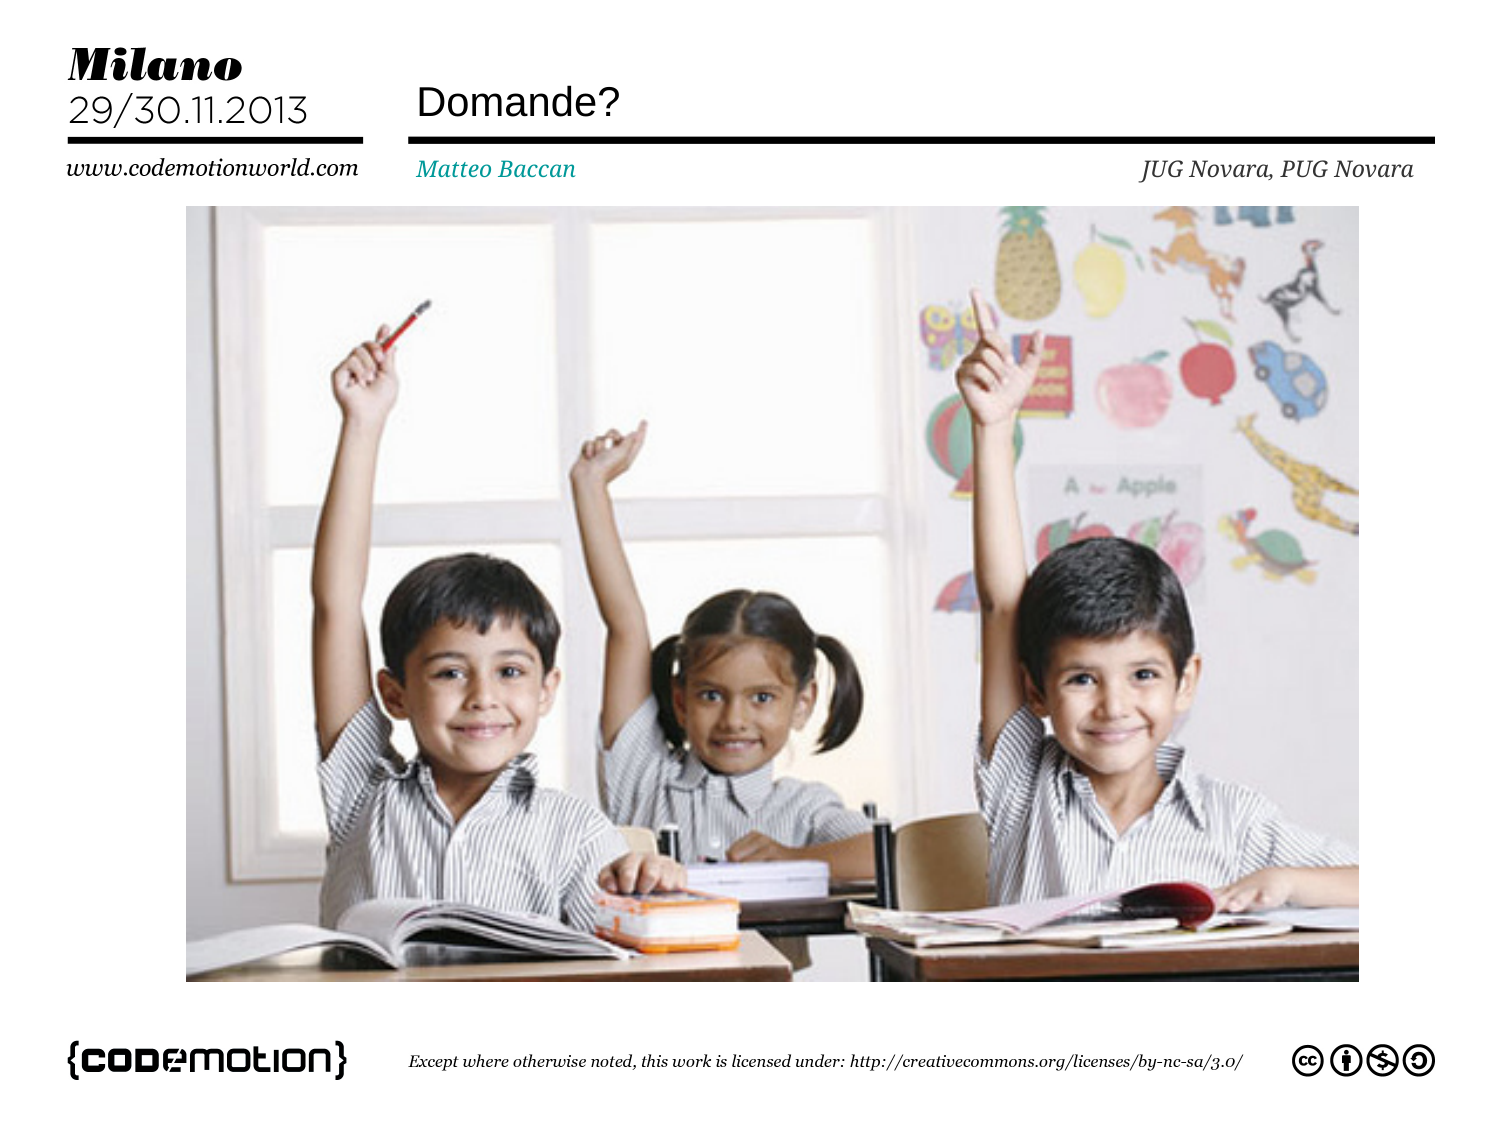

# Domande?
Matteo Baccan
JUG Novara, PUG Novara